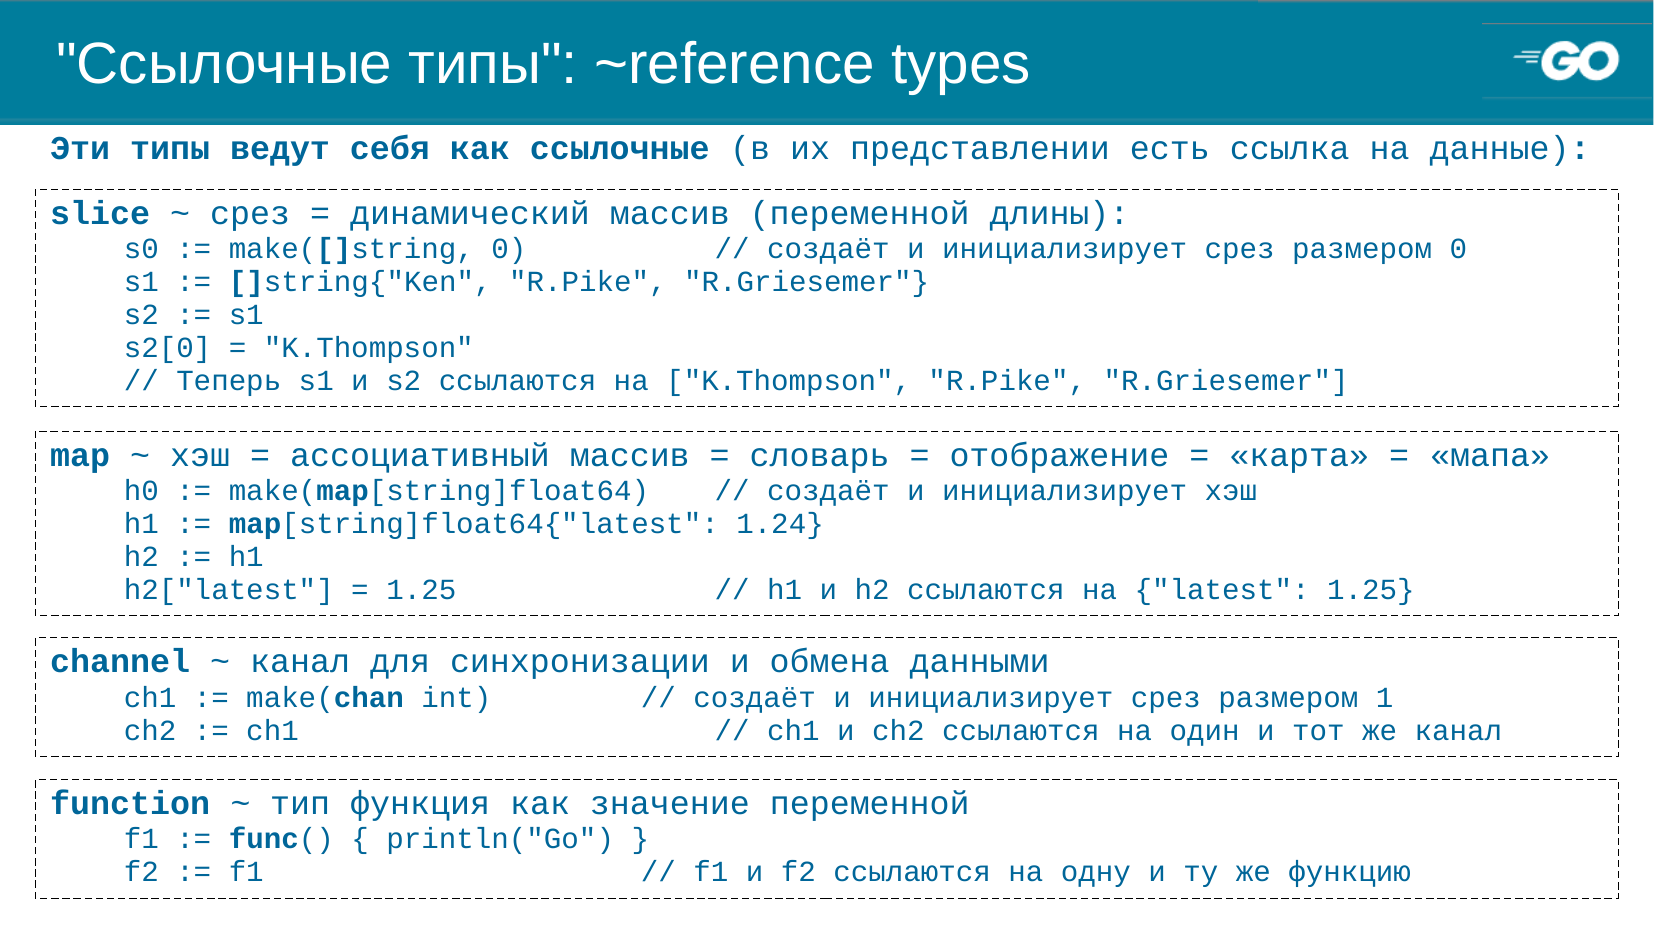

"Ссылочные типы": ~reference types
Эти типы ведут себя как ссылочные (в их представлении есть ссылка на данные):
slice ~ срез = динамический массив (переменной длины):
	s0 := make([]string, 0)			// создаёт и инициализирует срез размером 0
	s1 := []string{"Ken", "R.Pike", "R.Griesemer"}
	s2 := s1
	s2[0] = "K.Thompson"
	// Теперь s1 и s2 ссылаются на ["K.Thompson", "R.Pike", "R.Griesemer"]
map ~ хэш = ассоциативный массив = словарь = отображение = «карта» = «мапа»
	h0 := make(map[string]float64)	// создаёт и инициализирует хэш
	h1 := map[string]float64{"latest": 1.24}
	h2 := h1
	h2["latest"] = 1.25				// h1 и h2 ссылаются на {"latest": 1.25}
channel ~ канал для синхронизации и обмена данными
	ch1 := make(chan int)			// создаёт и инициализирует срез размером 1
	ch2 := ch1						// ch1 и ch2 ссылаются на один и тот же канал
function ~ тип функция как значение переменной
	f1 := func() { println("Go") }
	f2 := f1						// f1 и f2 ссылаются на одну и ту же функцию